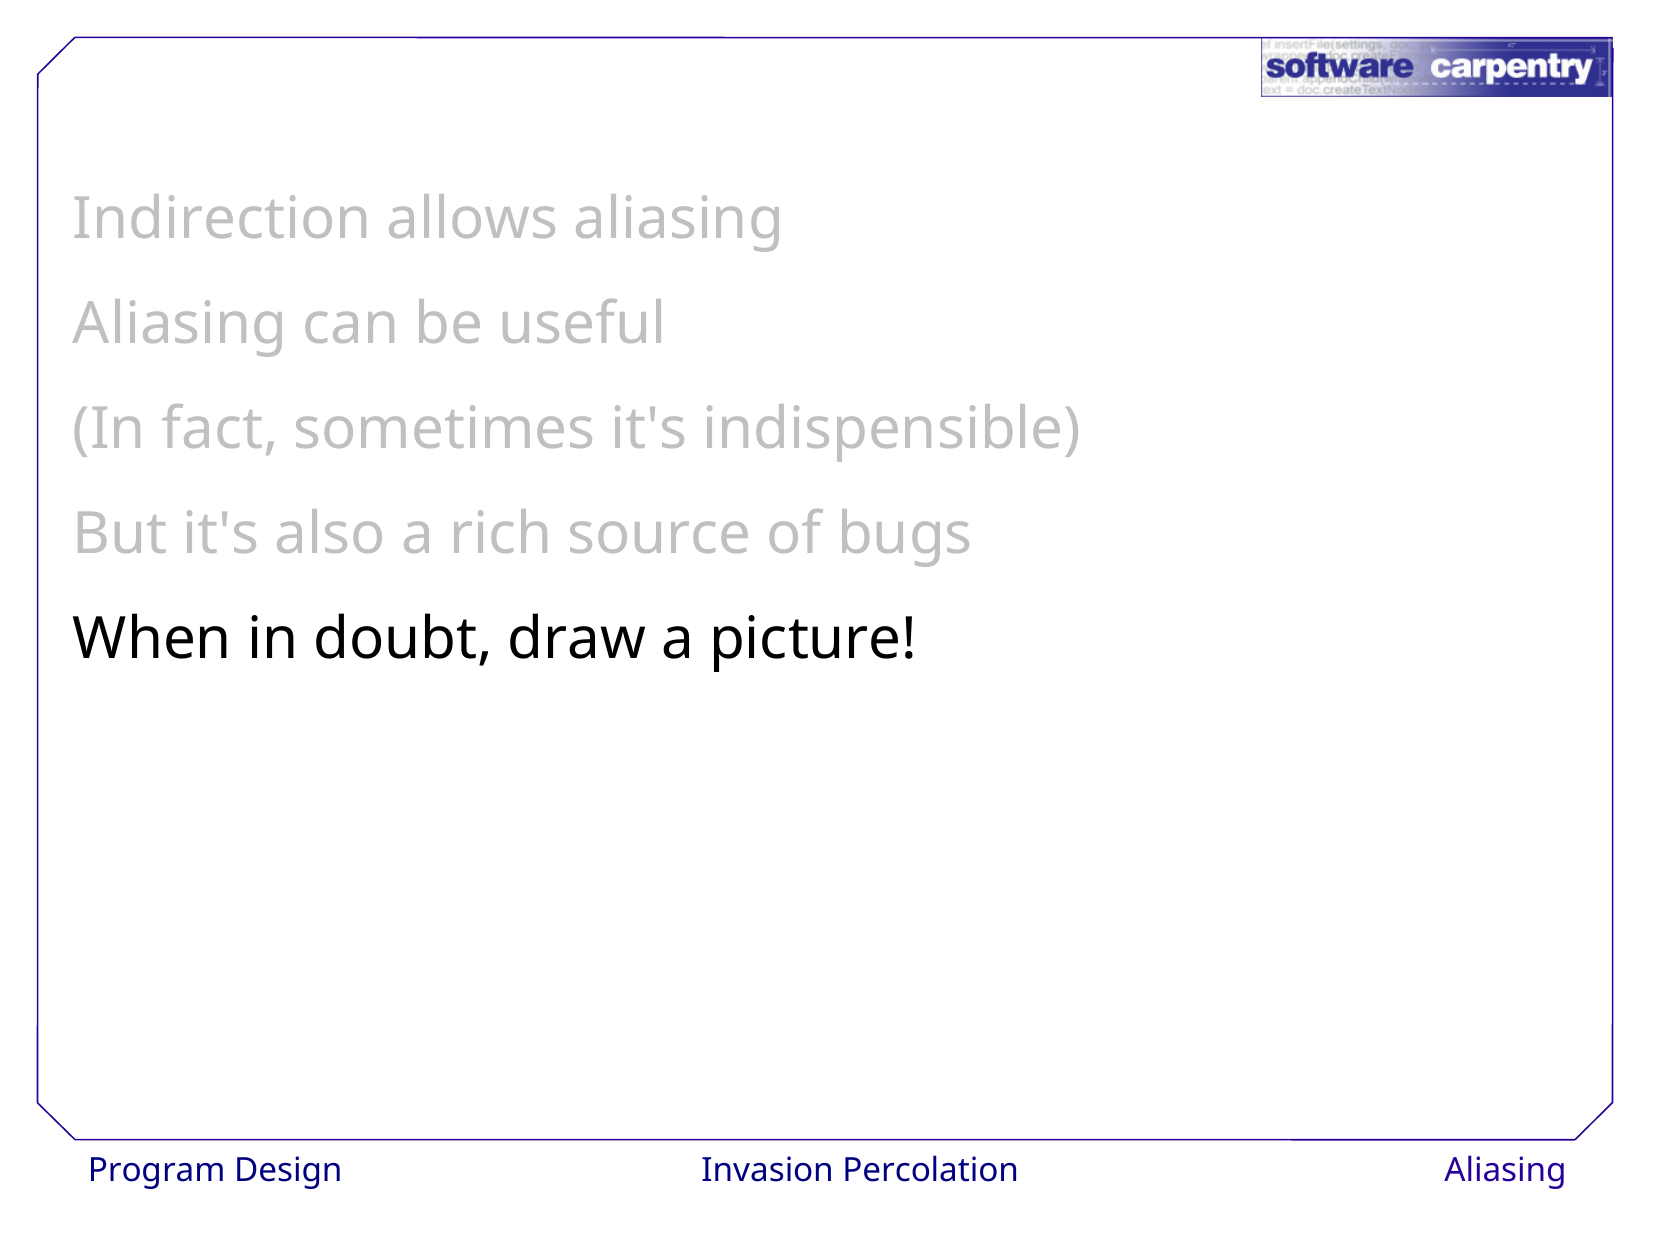

Indirection allows aliasing
Aliasing can be useful
(In fact, sometimes it's indispensible)
But it's also a rich source of bugs
When in doubt, draw a picture!